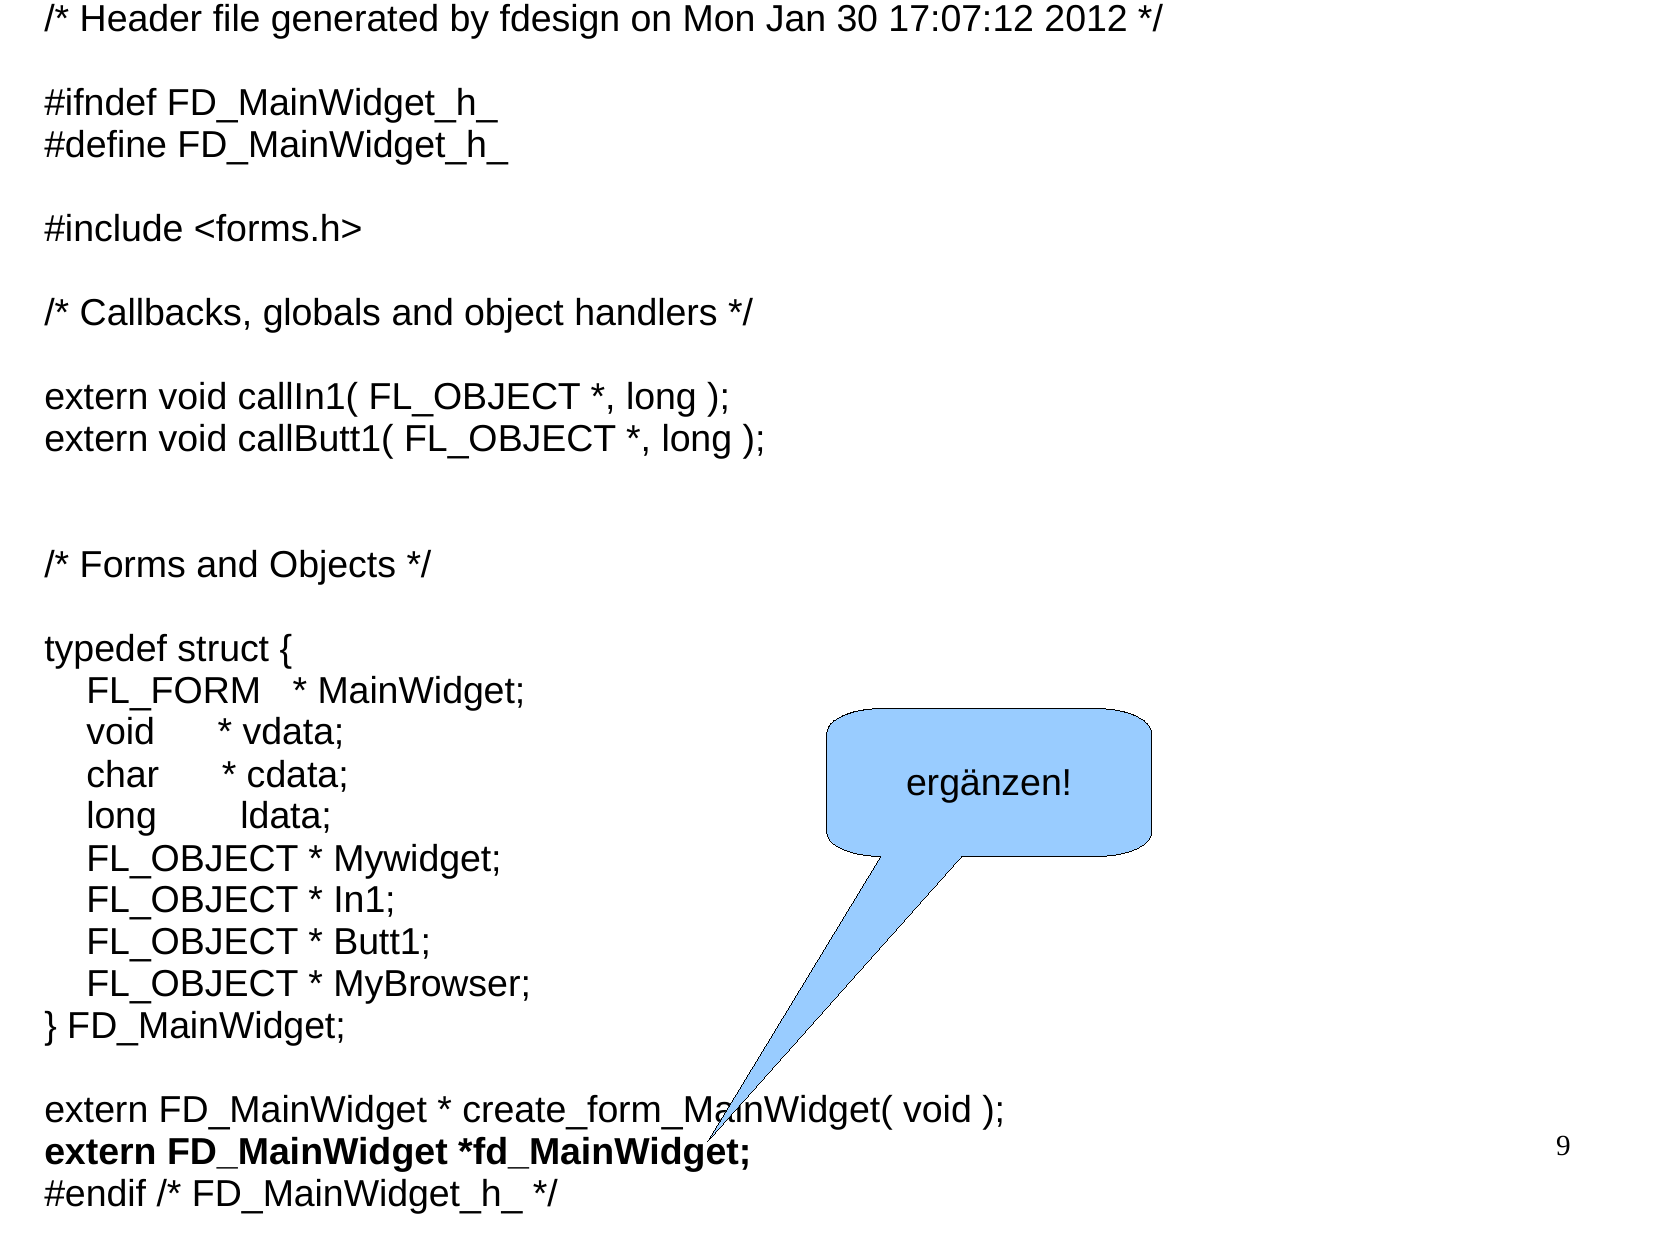

/* Header file generated by fdesign on Mon Jan 30 17:07:12 2012 */
#ifndef FD_MainWidget_h_
#define FD_MainWidget_h_
#include <forms.h>
/* Callbacks, globals and object handlers */
extern void callIn1( FL_OBJECT *, long );
extern void callButt1( FL_OBJECT *, long );
/* Forms and Objects */
typedef struct {
 FL_FORM * MainWidget;
 void * vdata;
 char * cdata;
 long ldata;
 FL_OBJECT * Mywidget;
 FL_OBJECT * In1;
 FL_OBJECT * Butt1;
 FL_OBJECT * MyBrowser;
} FD_MainWidget;
extern FD_MainWidget * create_form_MainWidget( void );
extern FD_MainWidget *fd_MainWidget;
#endif /* FD_MainWidget_h_ */
ergänzen!
9